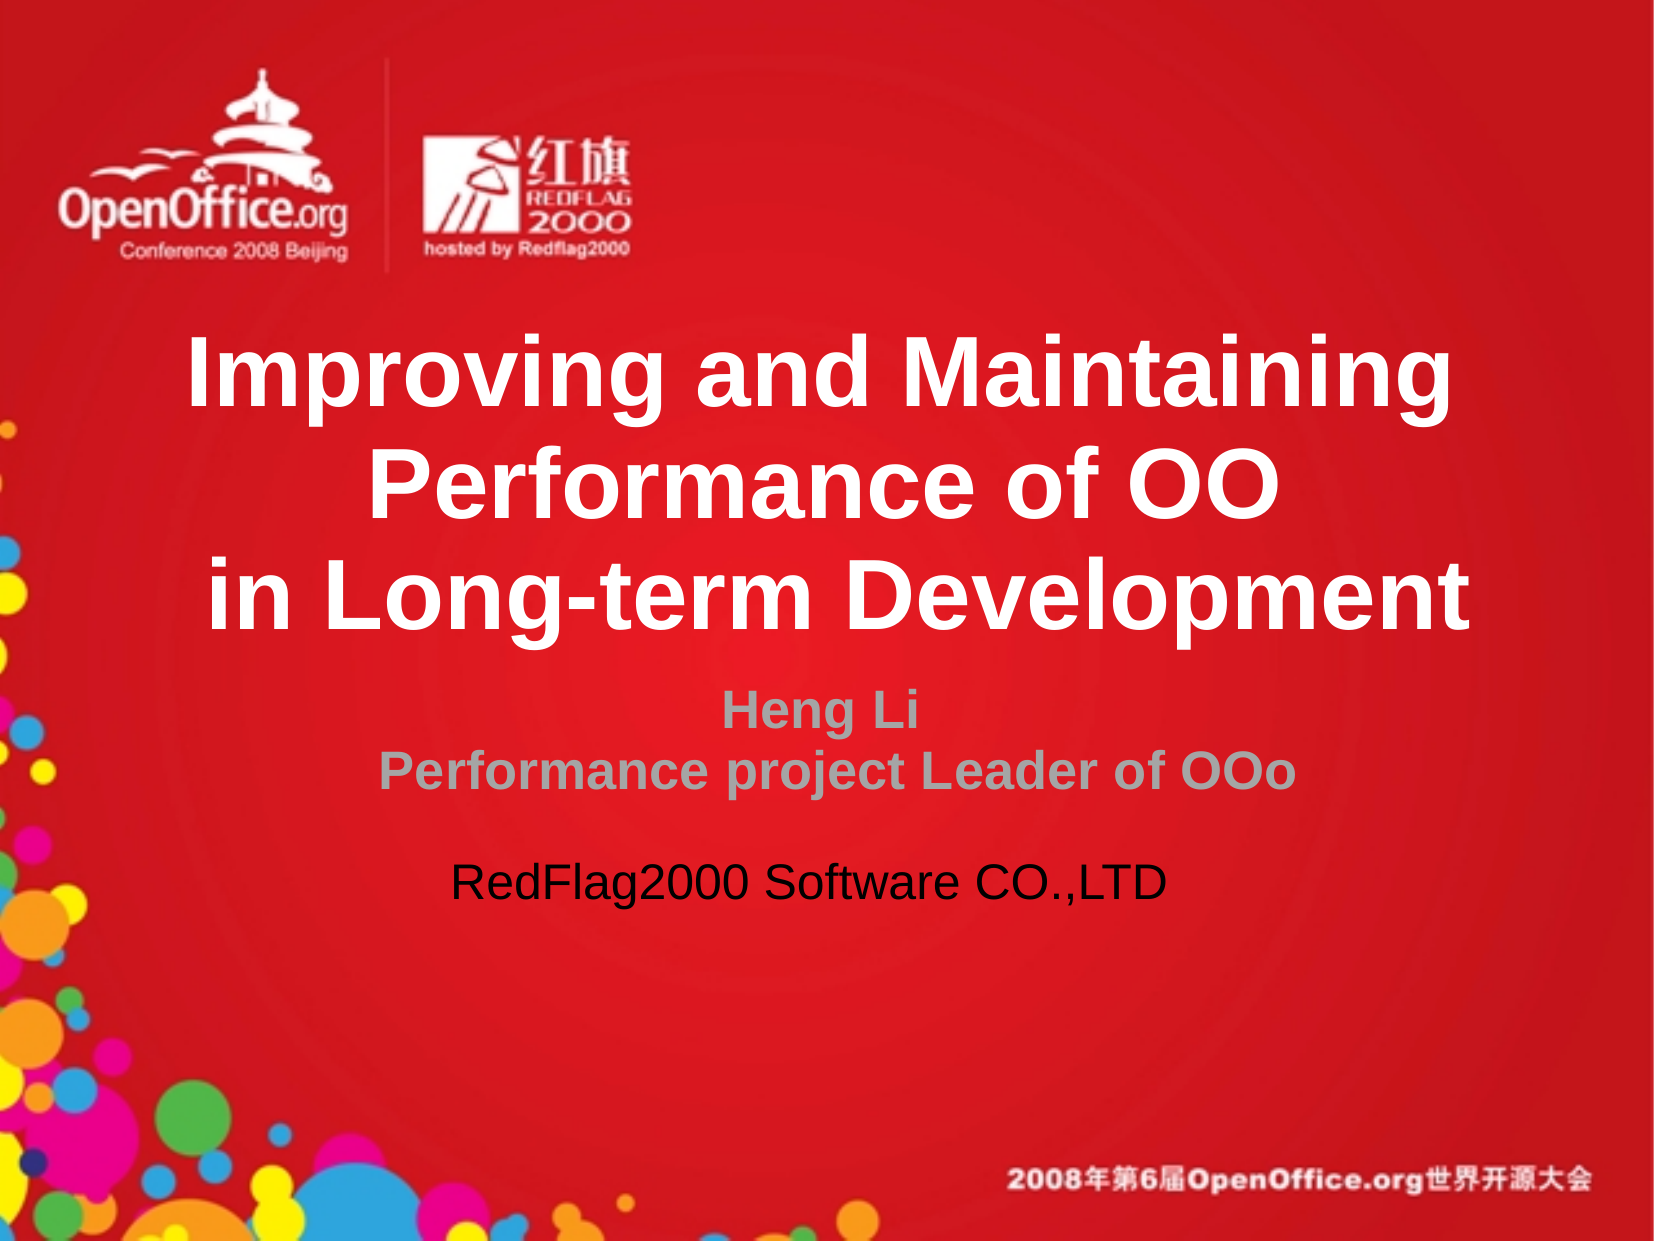

# Improving and Maintaining Performance of OO in Long-term Development
Heng Li
Performance project Leader of OOo
RedFlag2000 Software CO.,LTD